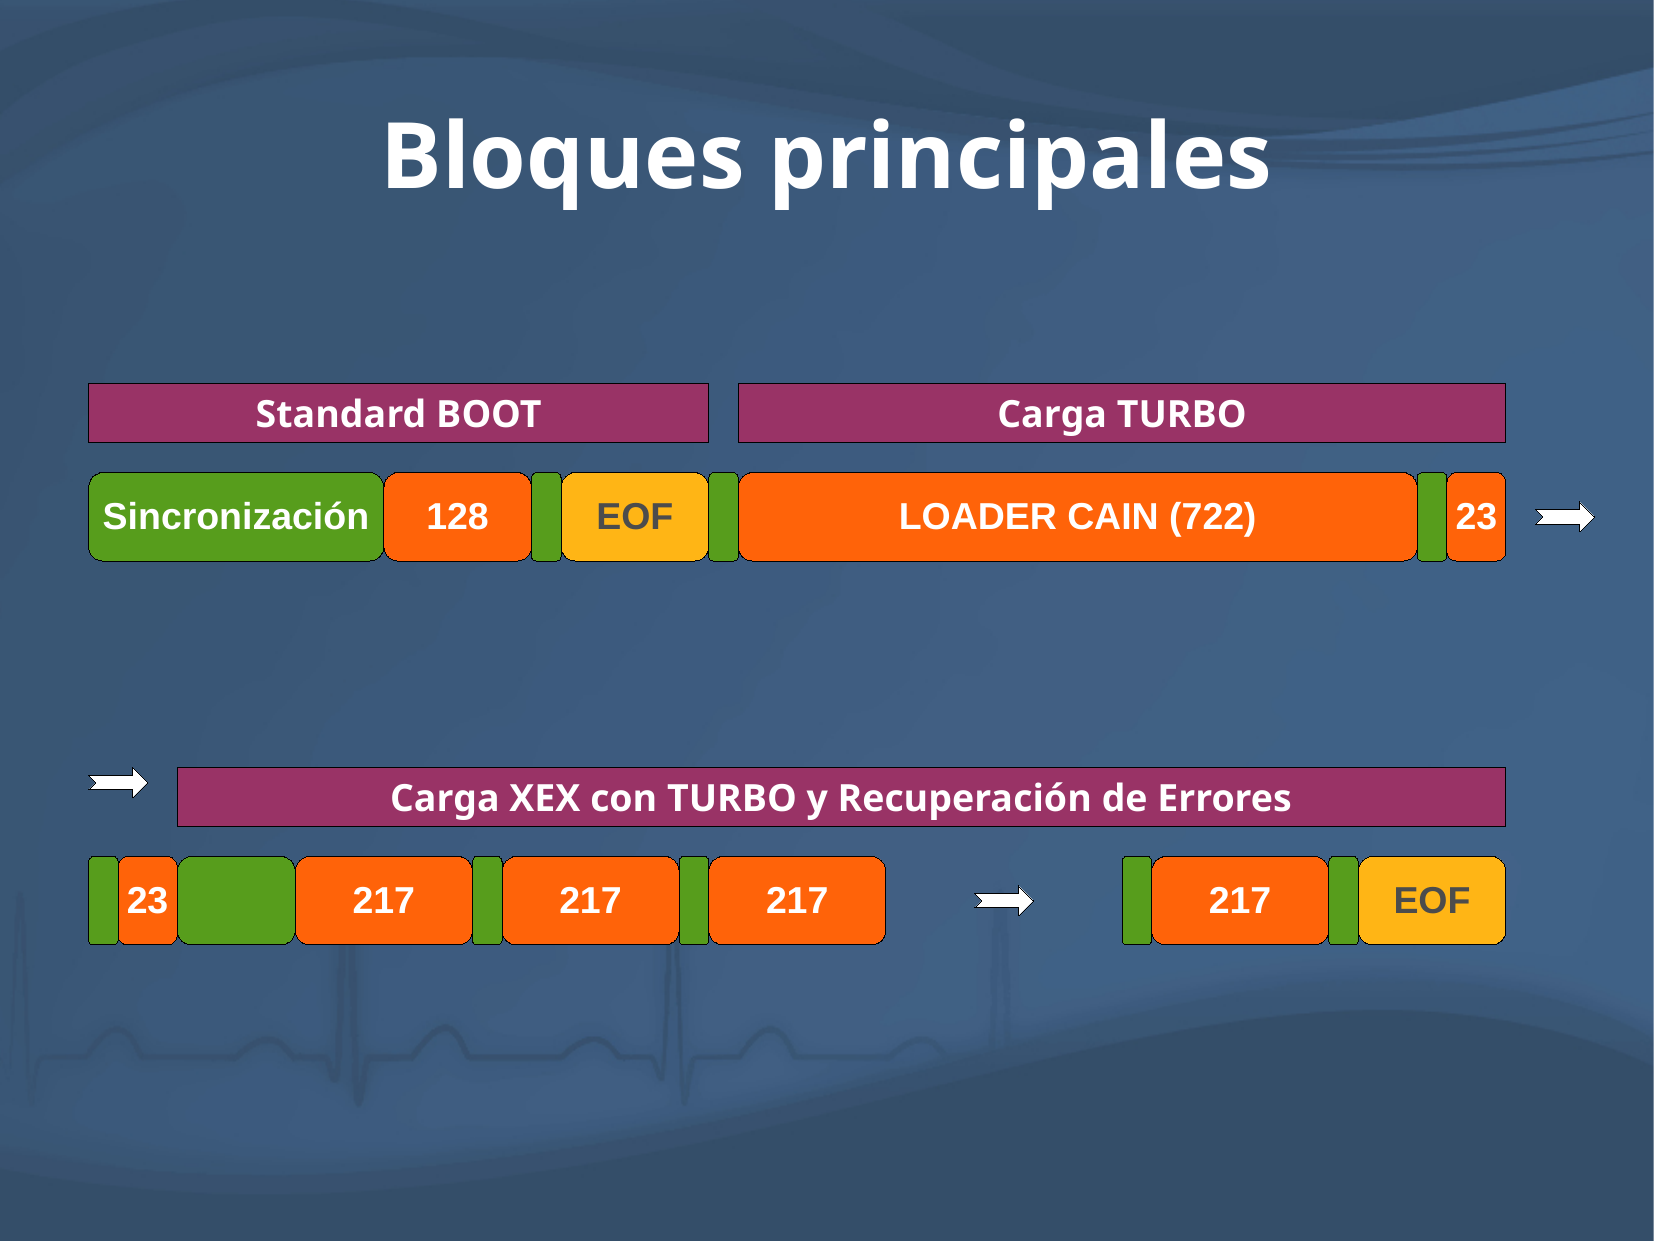

# Bloques principales
Standard BOOT
Carga TURBO
Sincronización
128
EOF
LOADER CAIN (722)
23
Carga XEX con TURBO y Recuperación de Errores
23
217
217
217
217
EOF